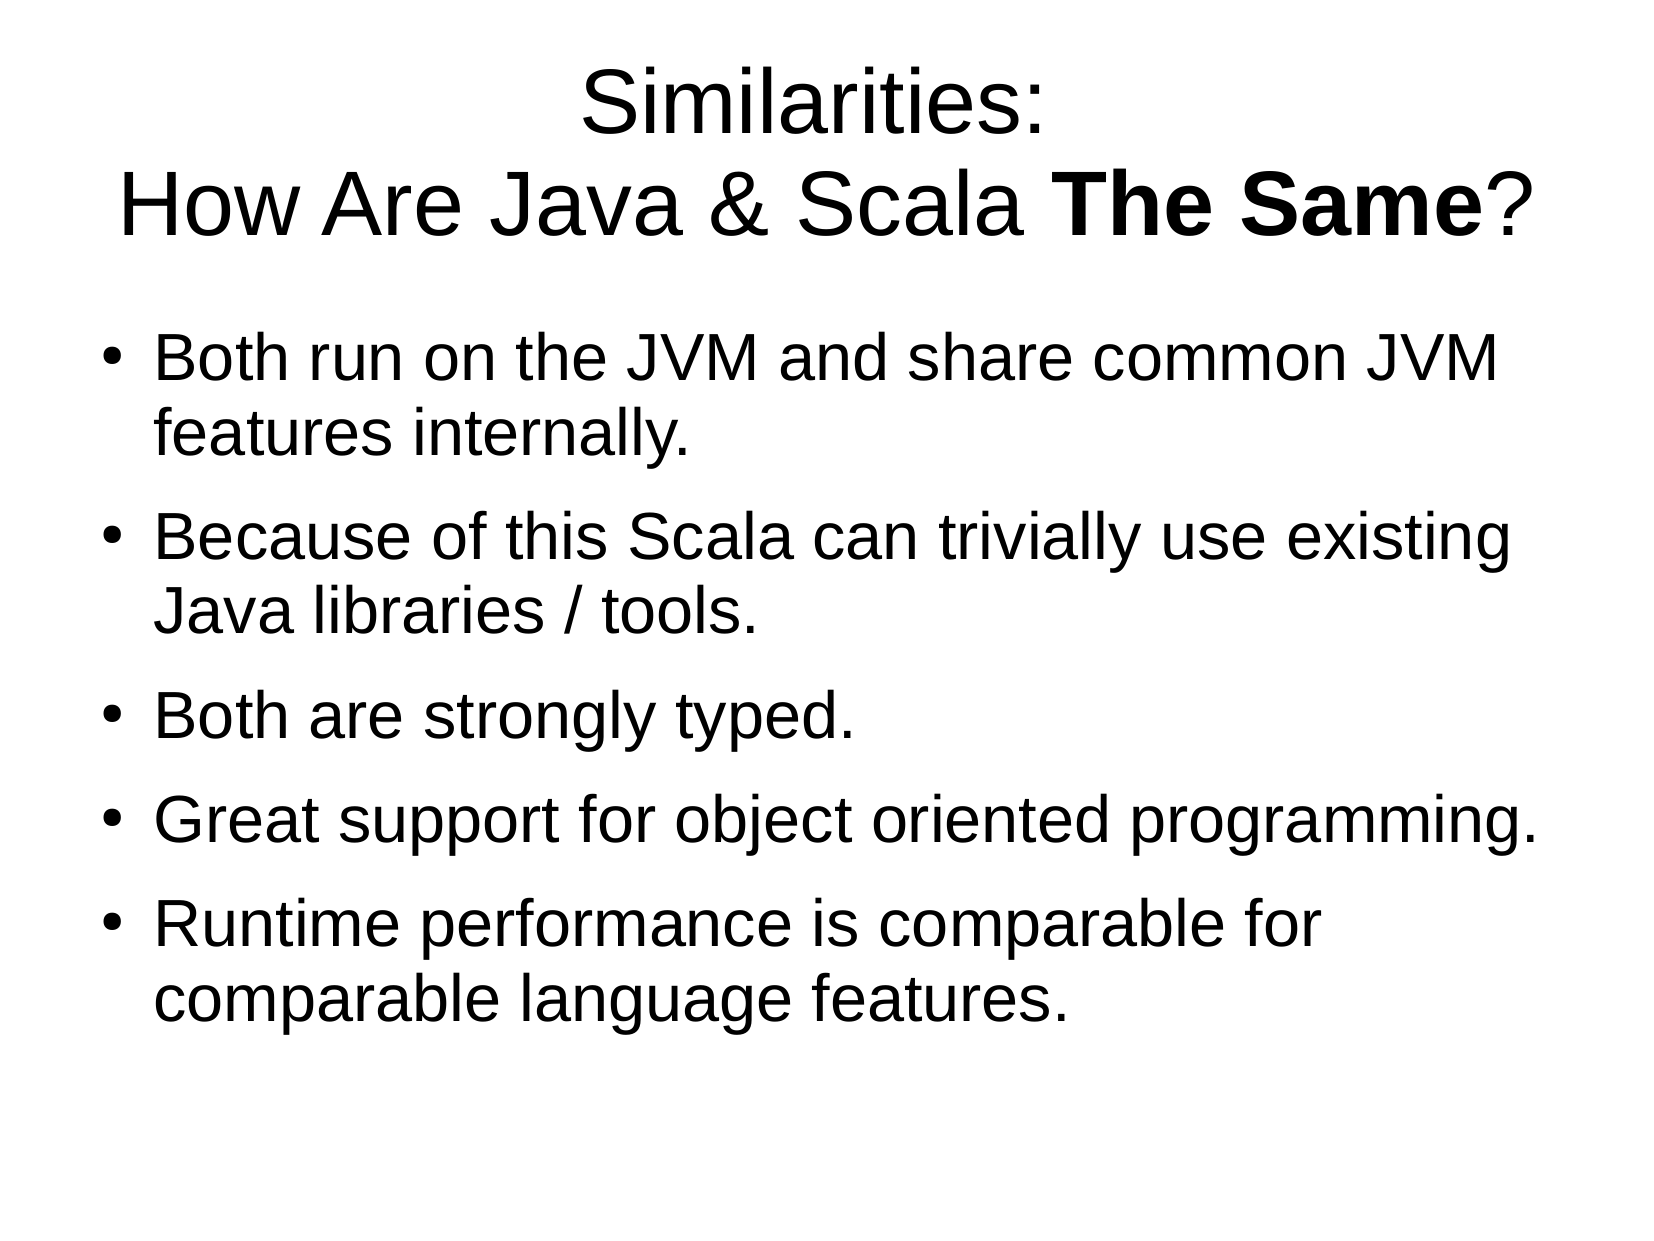

# Similarities: How Are Java & Scala The Same?
Both run on the JVM and share common JVM features internally.
Because of this Scala can trivially use existing Java libraries / tools.
Both are strongly typed.
Great support for object oriented programming.
Runtime performance is comparable for comparable language features.